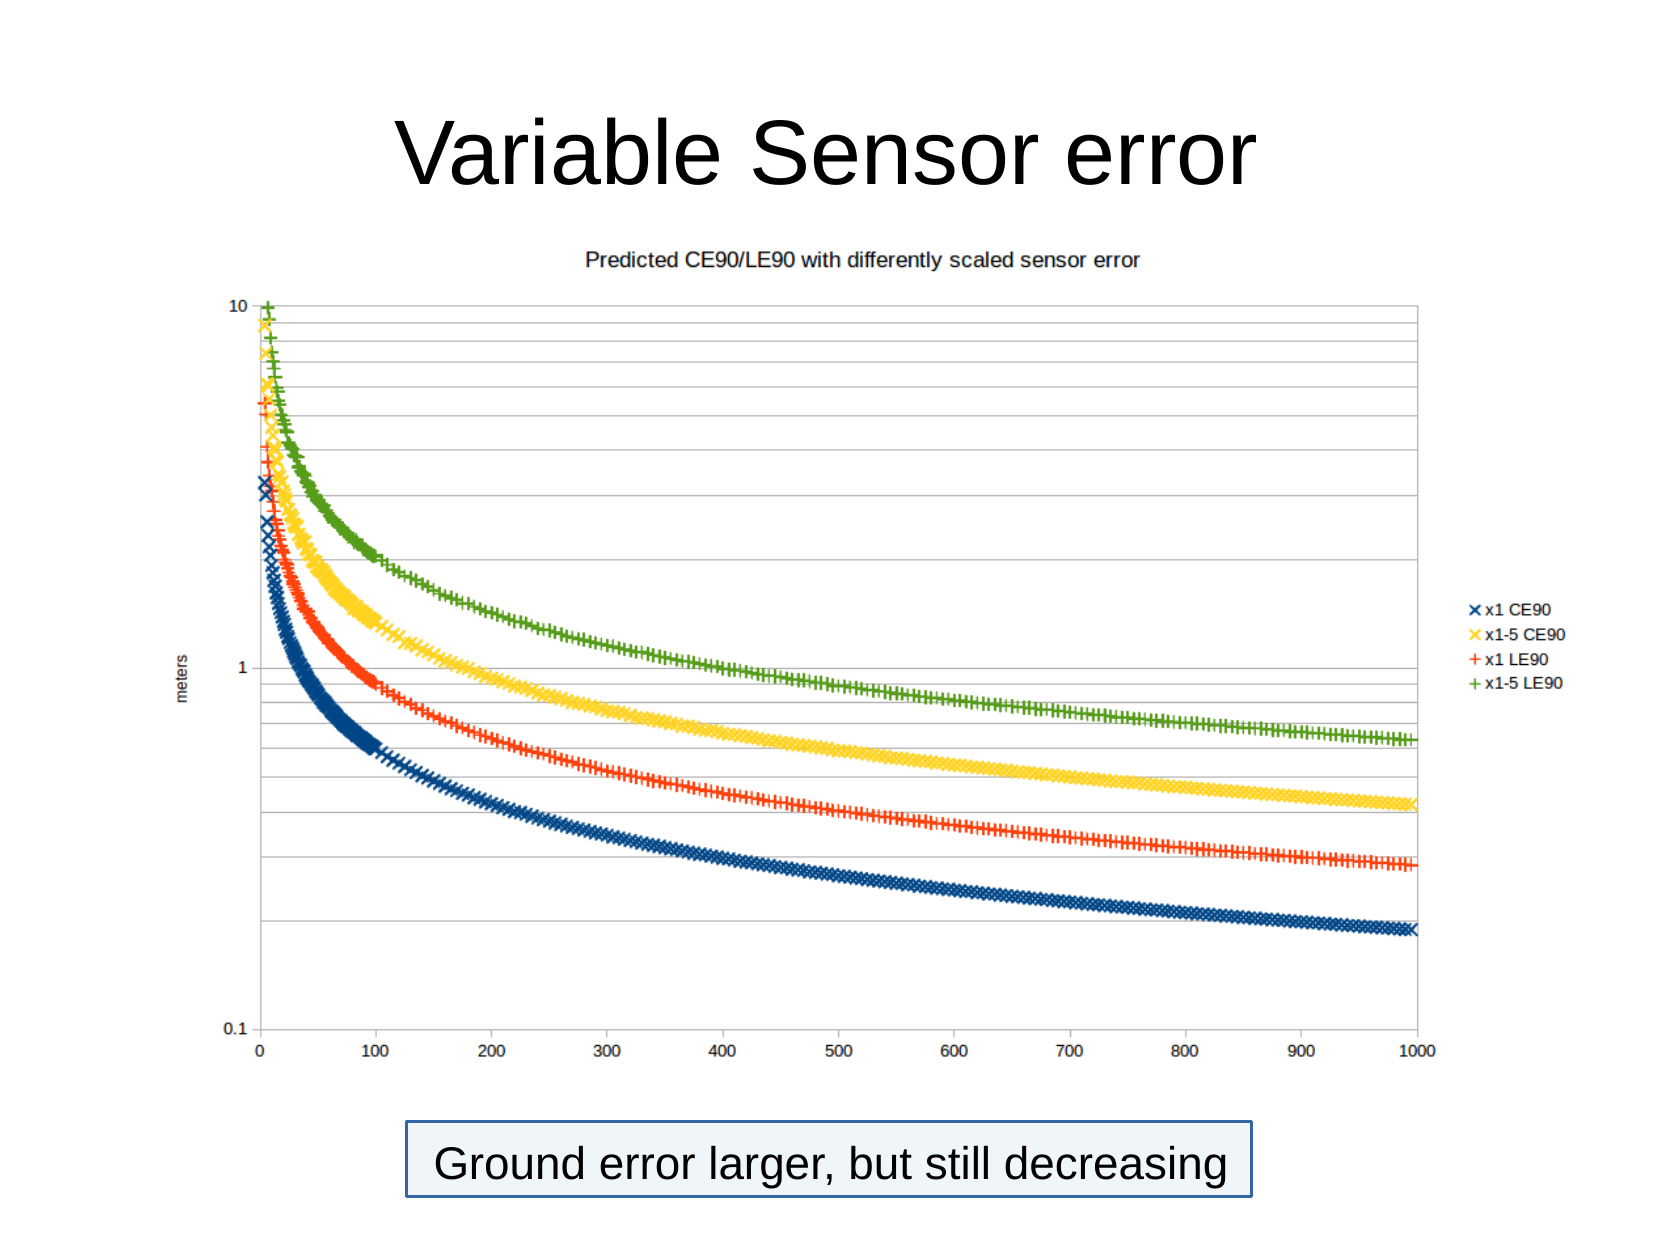

# Variable Sensor error
Ground error larger, but still decreasing